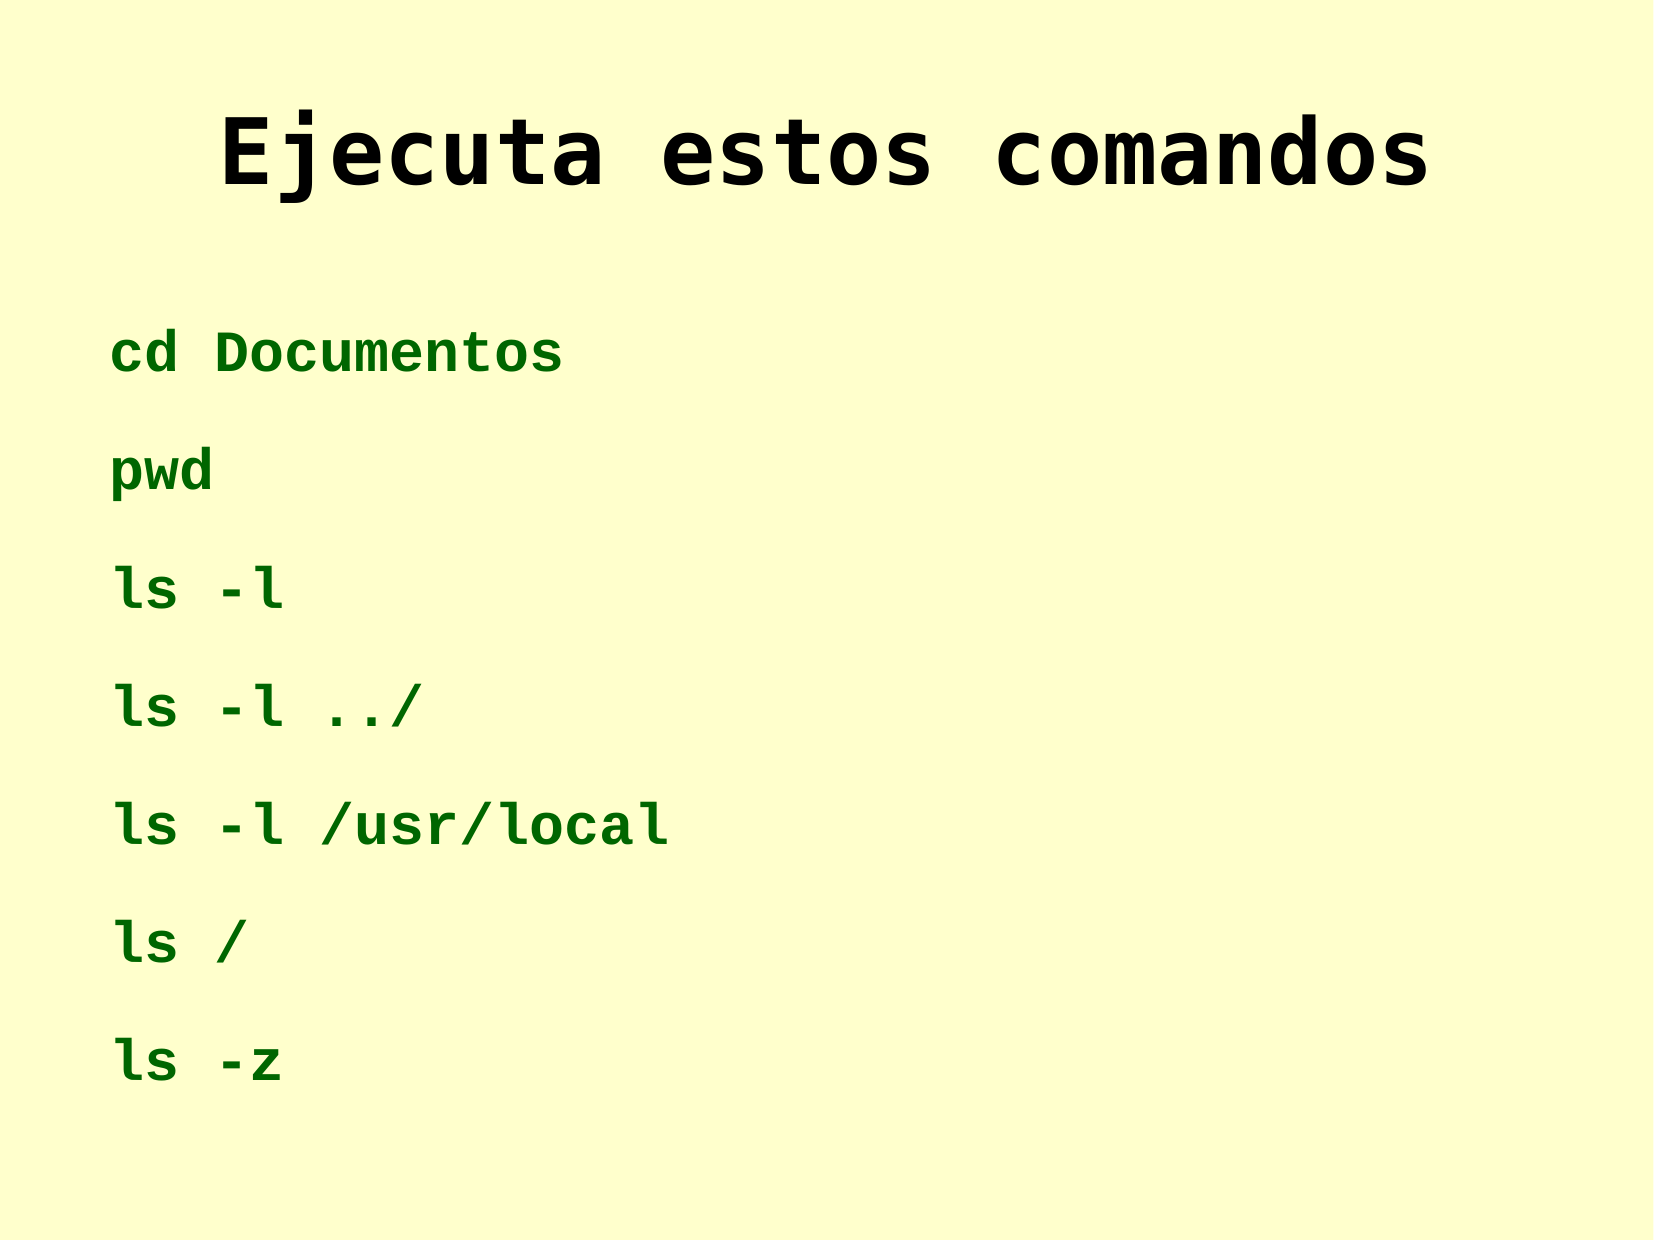

# Ejecuta estos comandos
cd Documentos
pwd
ls -l
ls -l ../
ls -l /usr/local
ls /
ls -z